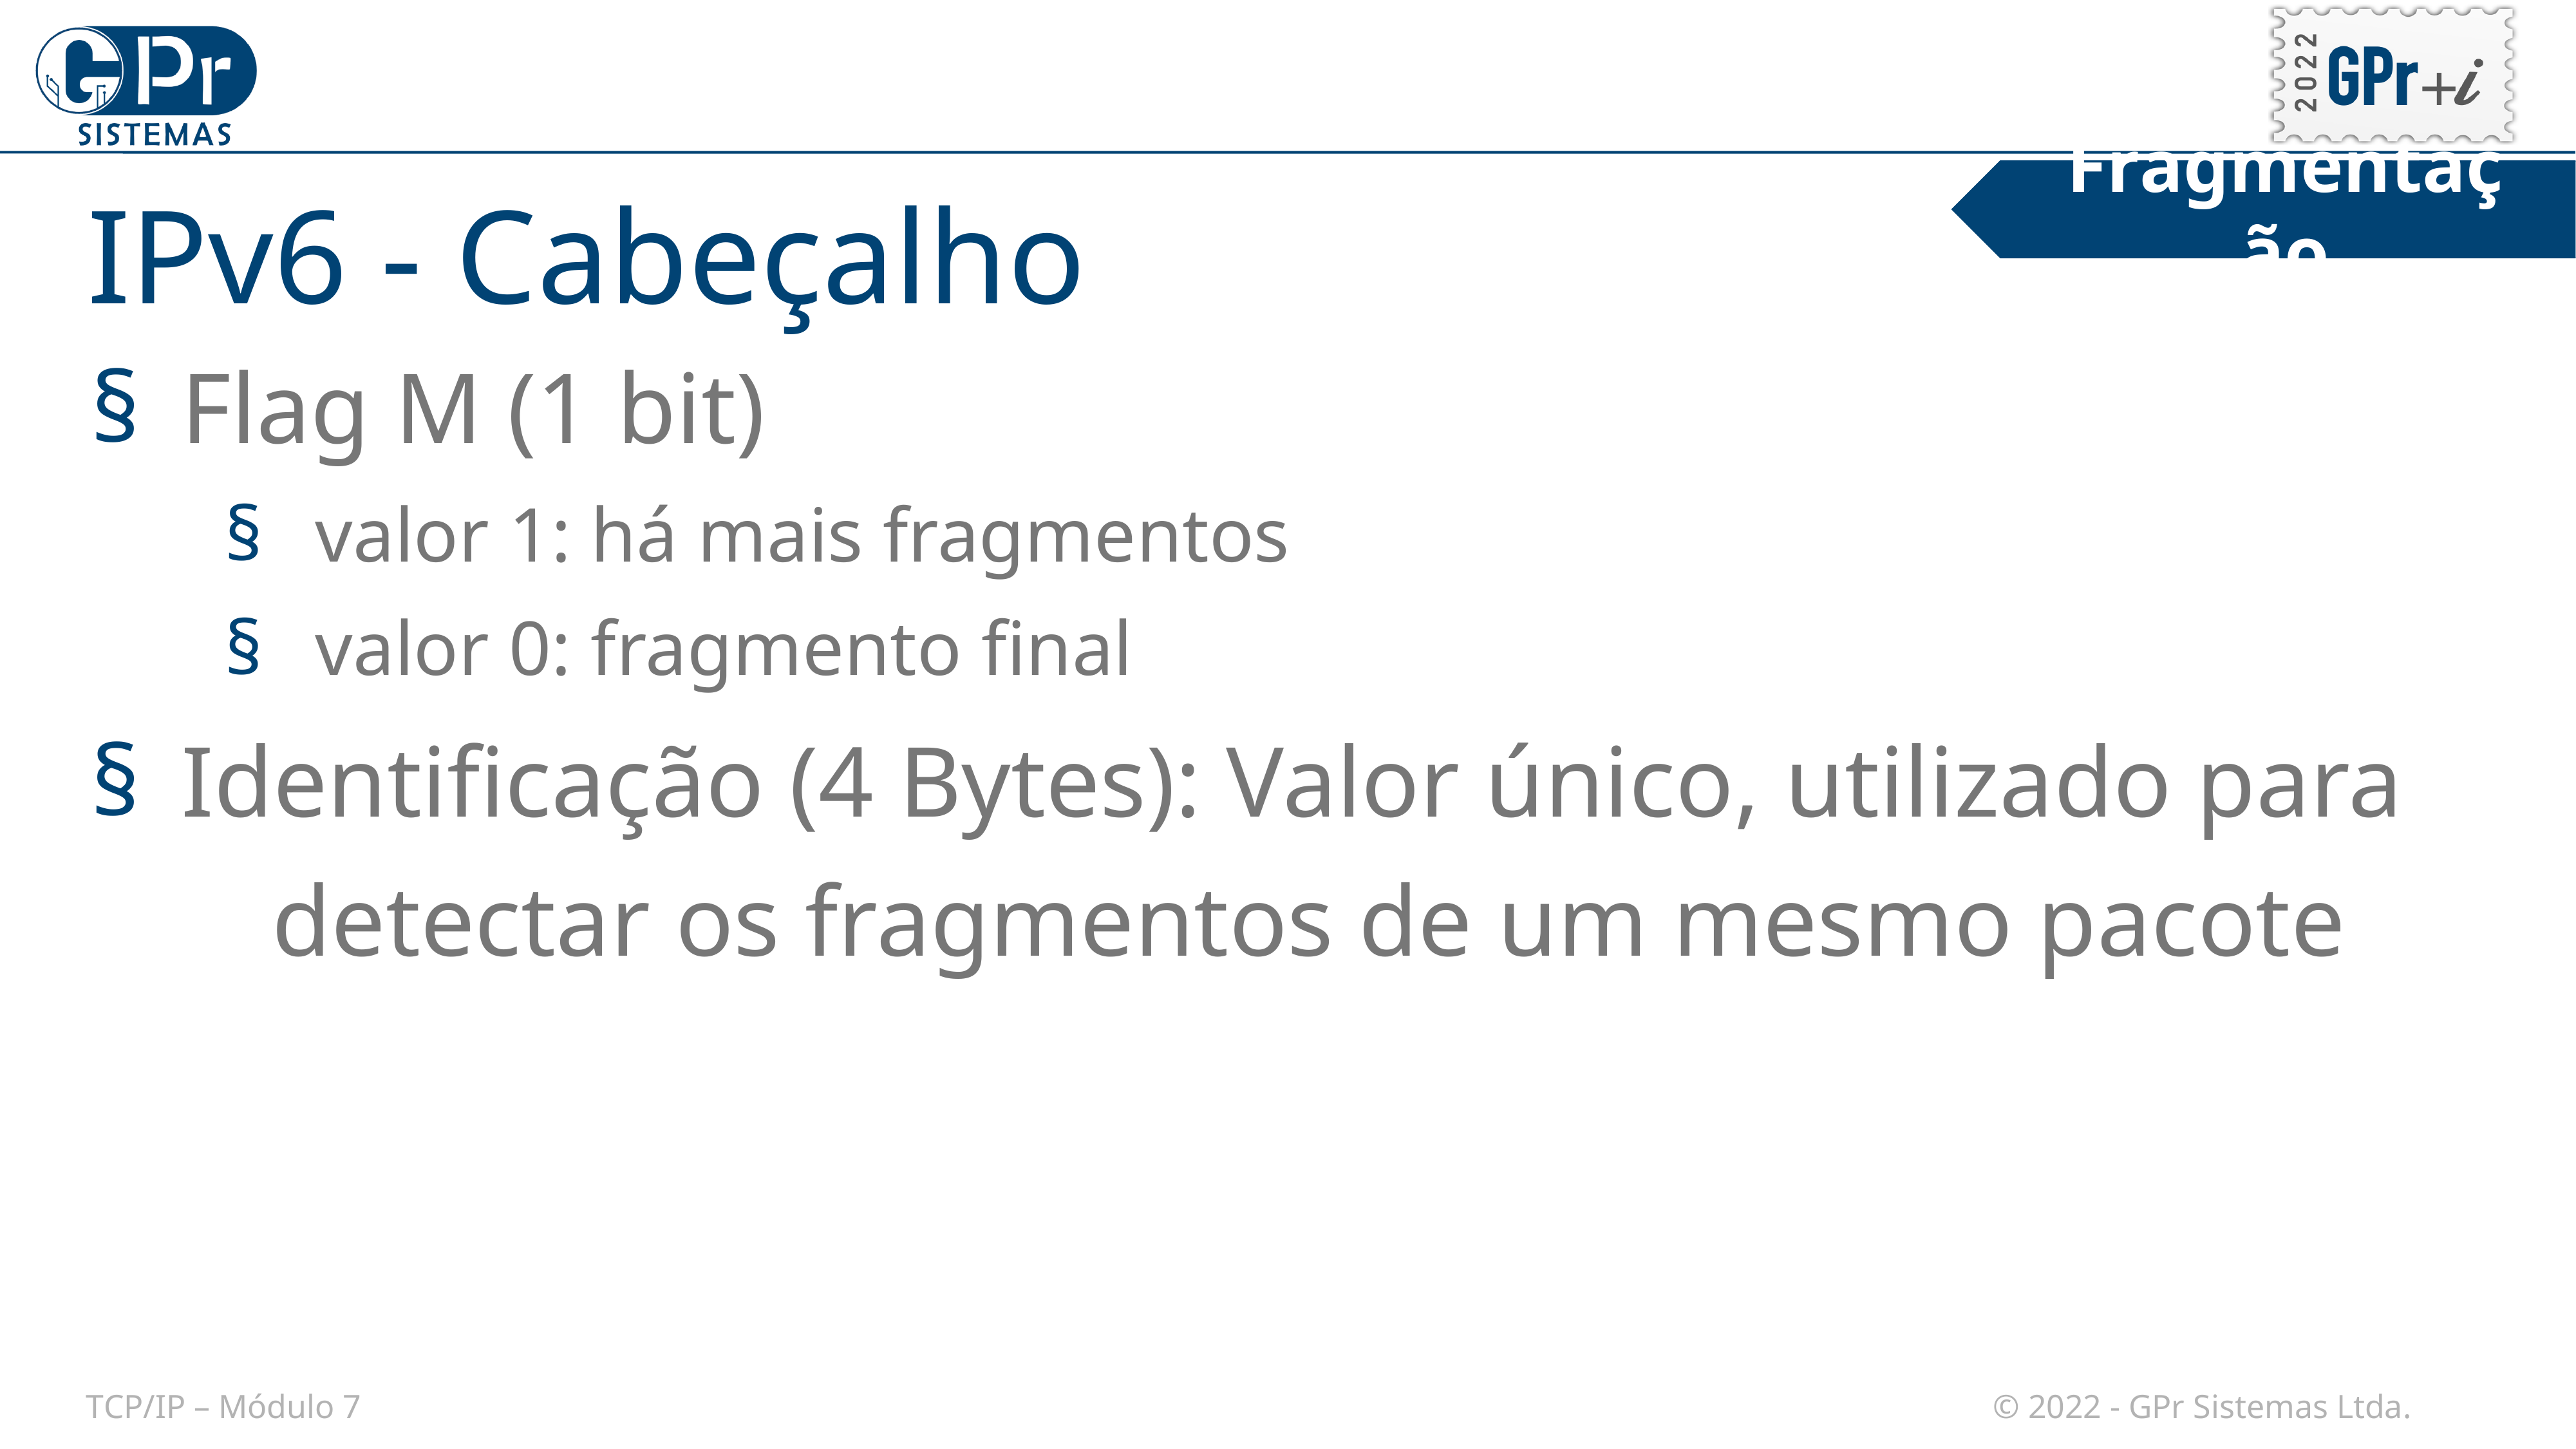

Fragmentação
IPv6 - Cabeçalho
# Flag M (1 bit)
valor 1: há mais fragmentos
valor 0: fragmento final
Identificação (4 Bytes): Valor único, utilizado para detectar os fragmentos de um mesmo pacote